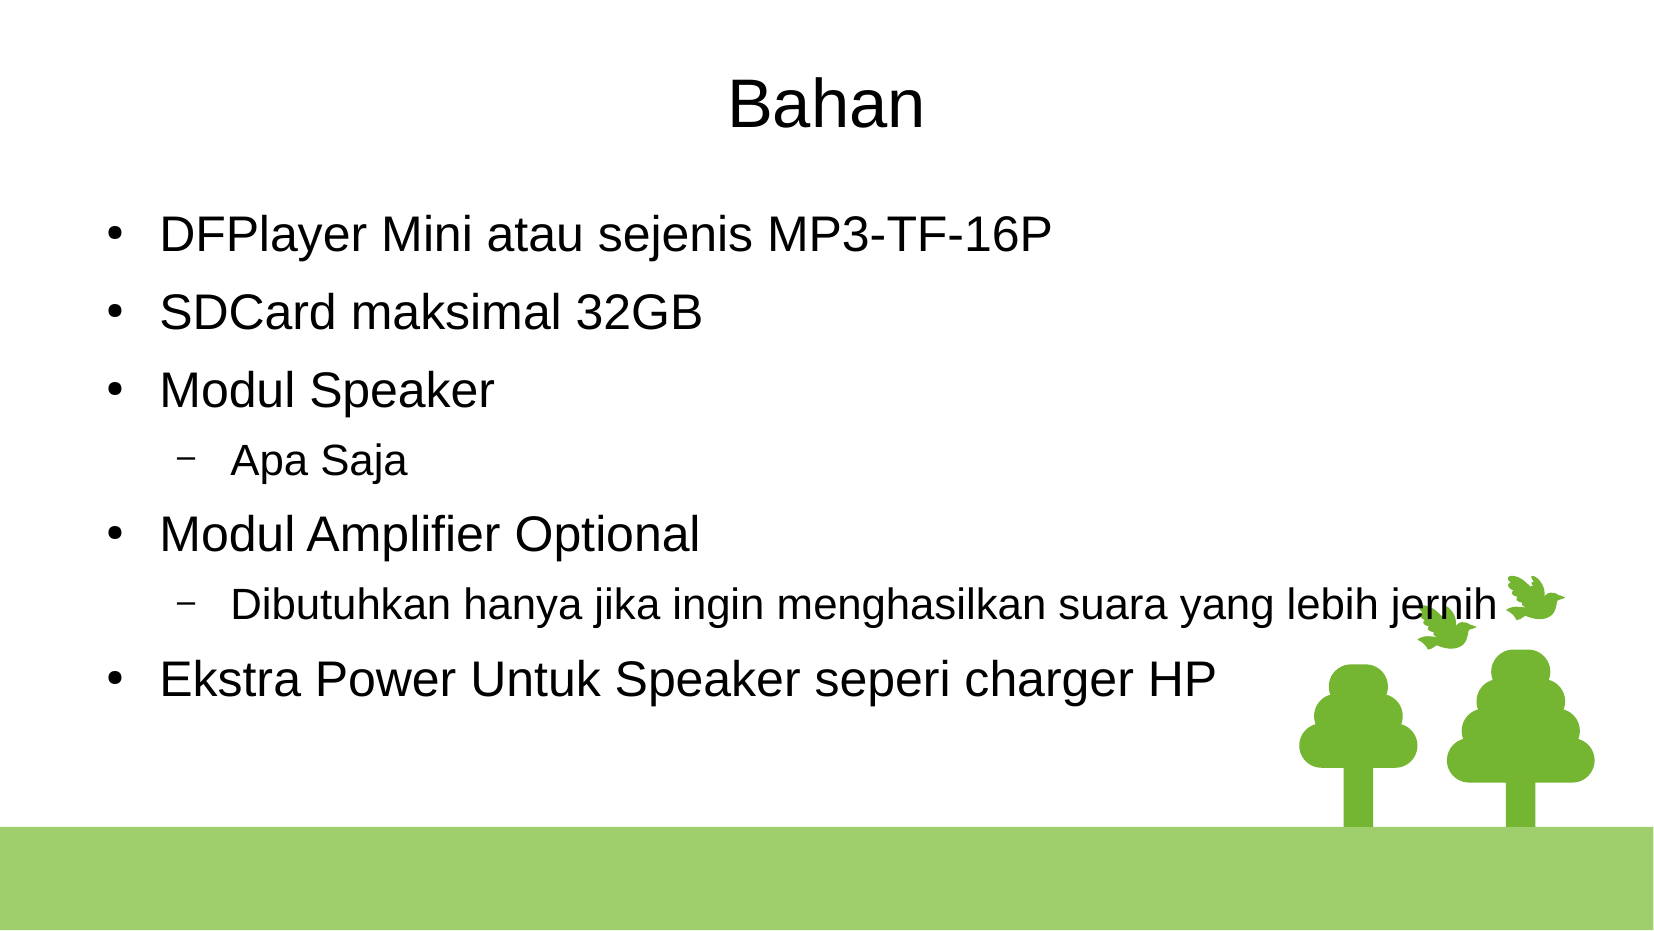

# Bahan
DFPlayer Mini atau sejenis MP3-TF-16P
SDCard maksimal 32GB
Modul Speaker
Apa Saja
Modul Amplifier Optional
Dibutuhkan hanya jika ingin menghasilkan suara yang lebih jernih
Ekstra Power Untuk Speaker seperi charger HP